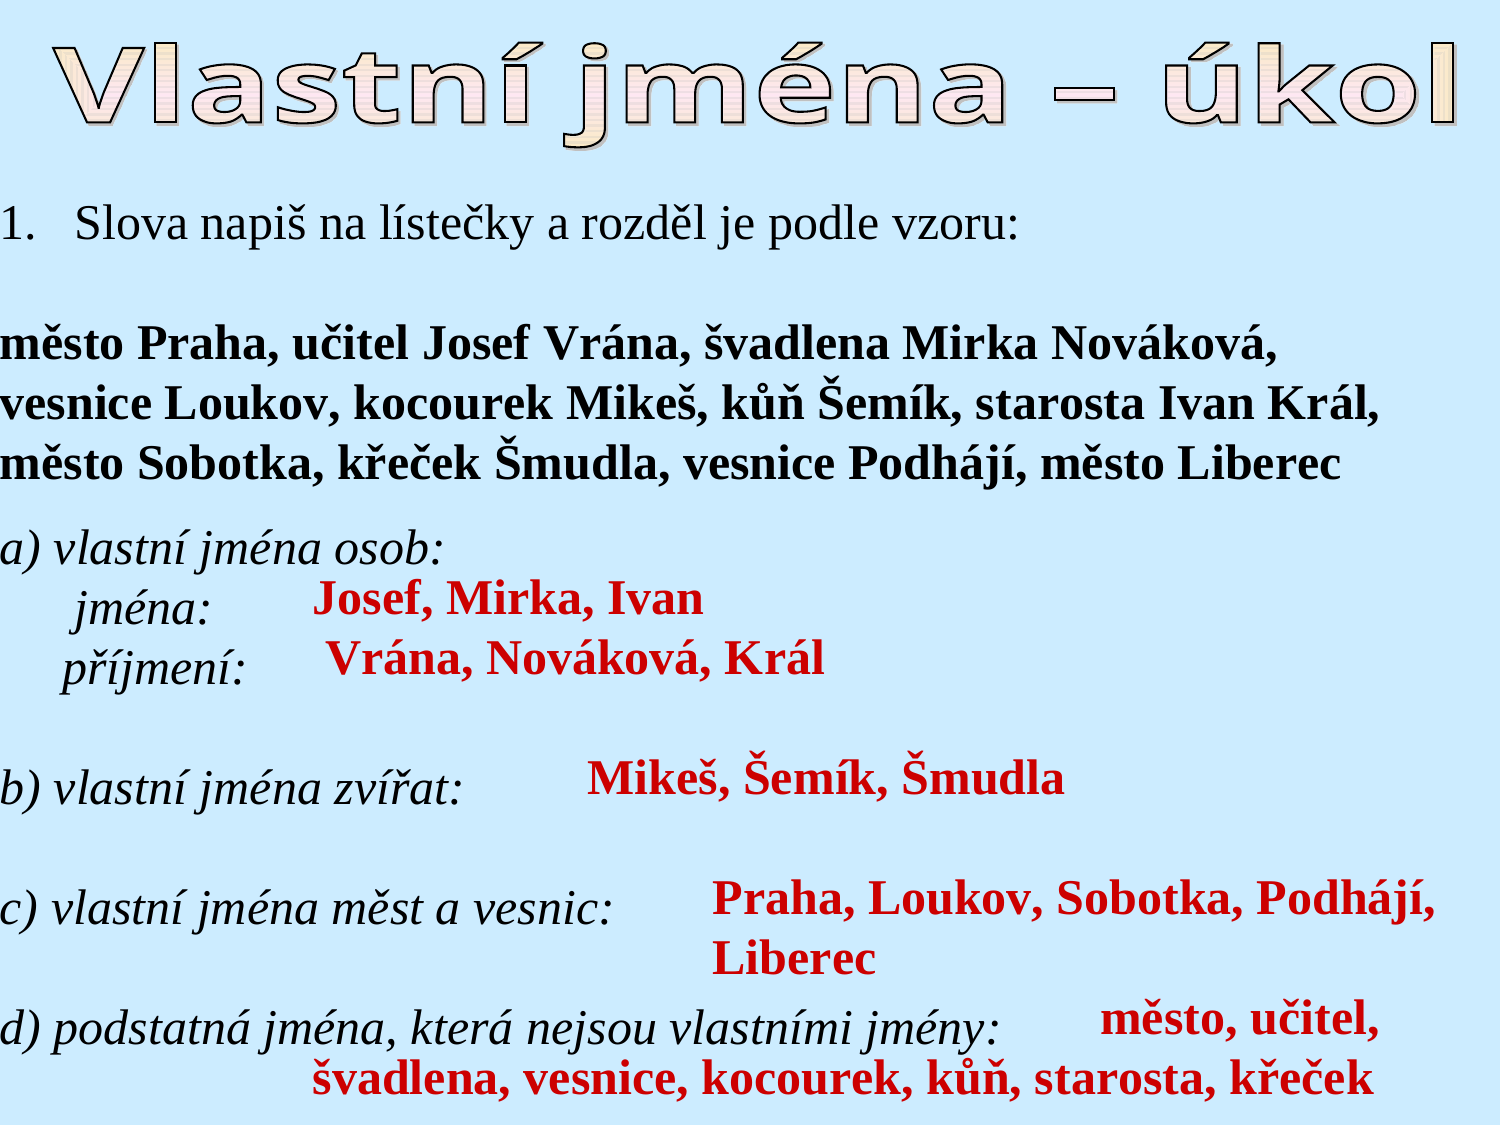

Vlastní jména – úkol
Slova napiš na lístečky a rozděl je podle vzoru:
město Praha, učitel Josef Vrána, švadlena Mirka Nováková,
vesnice Loukov, kocourek Mikeš, kůň Šemík, starosta Ivan Král,
město Sobotka, křeček Šmudla, vesnice Podhájí, město Liberec
a) vlastní jména osob:
 jména:
 příjmení:
b) vlastní jména zvířat:
c) vlastní jména měst a vesnic:
d) podstatná jména, která nejsou vlastními jmény:
Josef, Mirka, Ivan
 Vrána, Nováková, Král
 Mikeš, Šemík, Šmudla
 Praha, Loukov, Sobotka, Podhájí,
 Liberec
 město, učitel,
švadlena, vesnice, kocourek, kůň, starosta, křeček